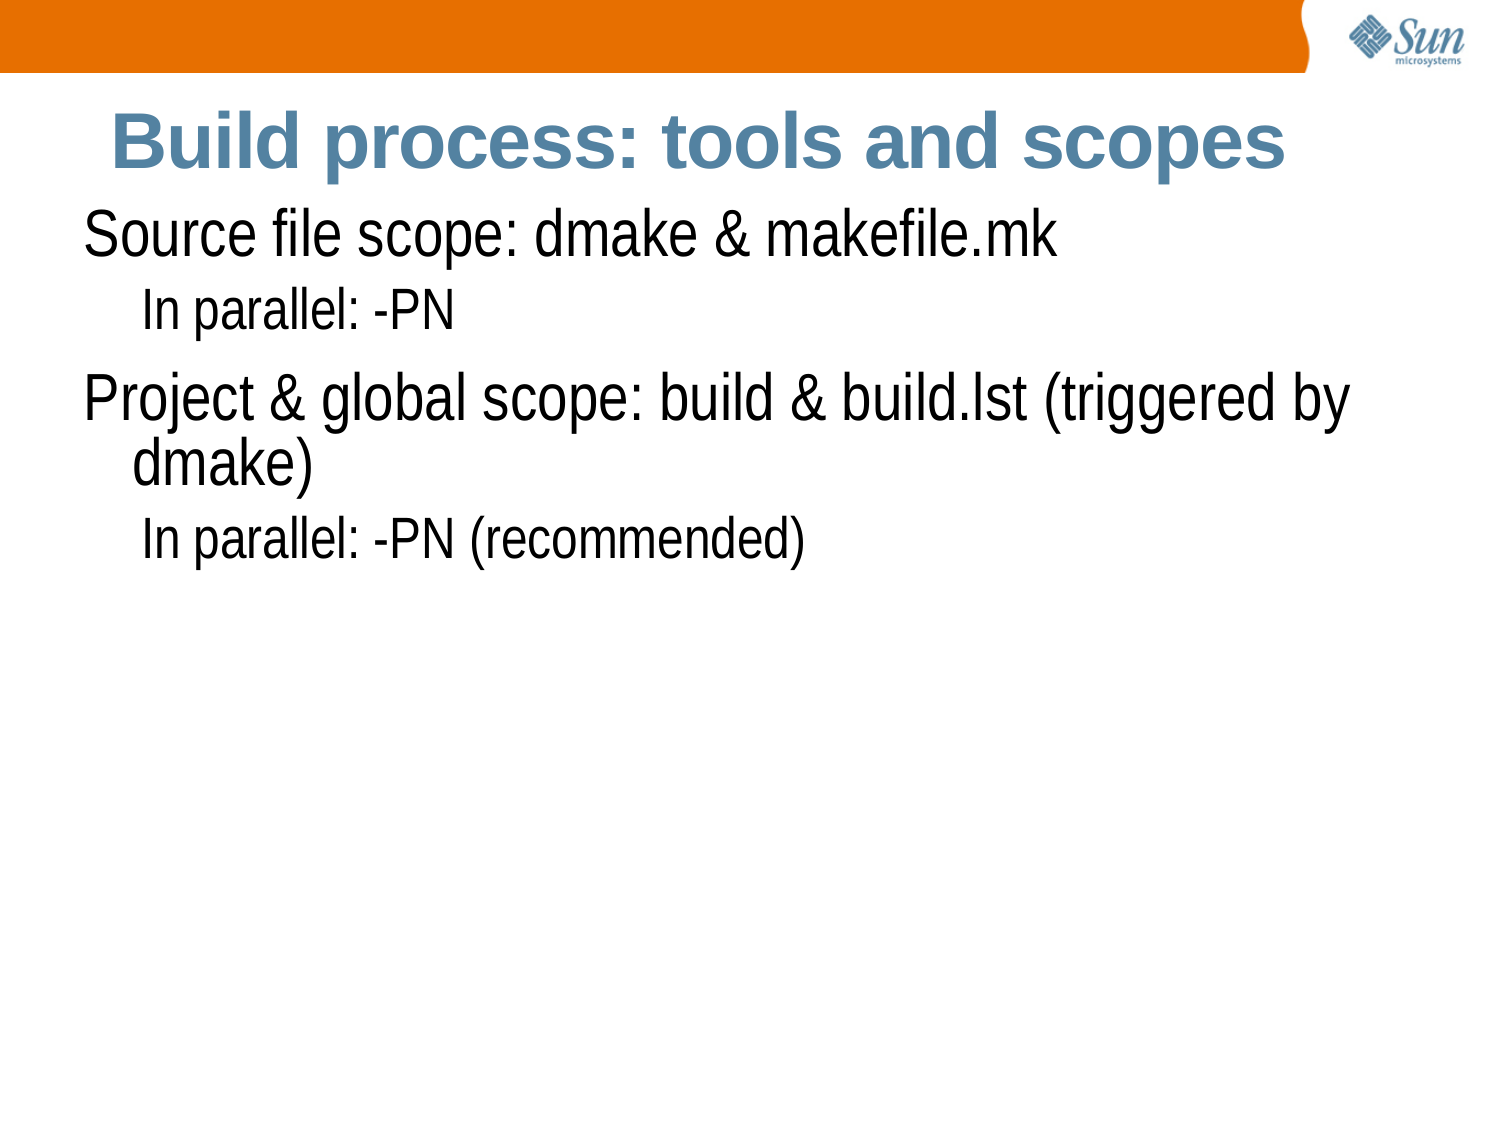

# Build process: tools and scopes
Source file scope: dmake & makefile.mk
In parallel: -PN
Project & global scope: build & build.lst (triggered by dmake)
In parallel: -PN (recommended)